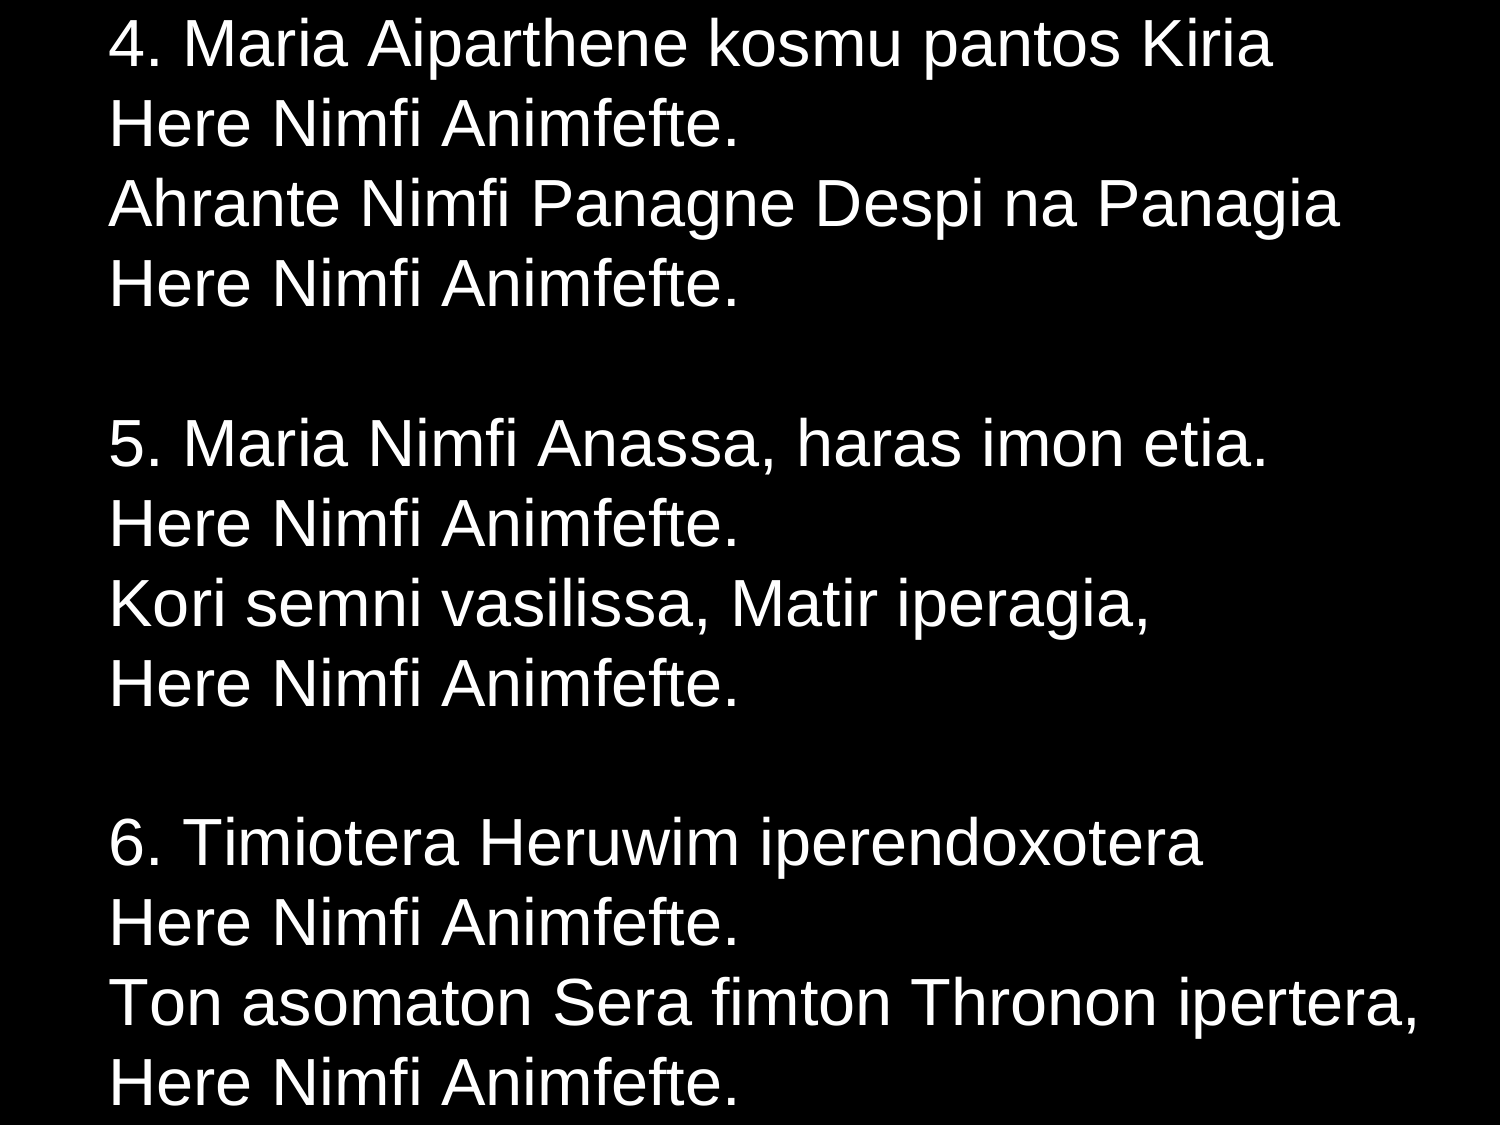

4. Maria Aiparthene kosmu pantos Kiria
Here Nimfi Animfefte.
Ahrante Nimfi Panagne Despi na Panagia
Here Nimfi Animfefte.
5. Maria Nimfi Anassa, haras imon etia.
Here Nimfi Animfefte.
Kori semni vasilissa, Matir iperagia,
Here Nimfi Animfefte.
6. Timiotera Heruwim iperendoxotera
Here Nimfi Animfefte.
Ton asomaton Sera fimton Thronon ipertera,
Here Nimfi Animfefte.